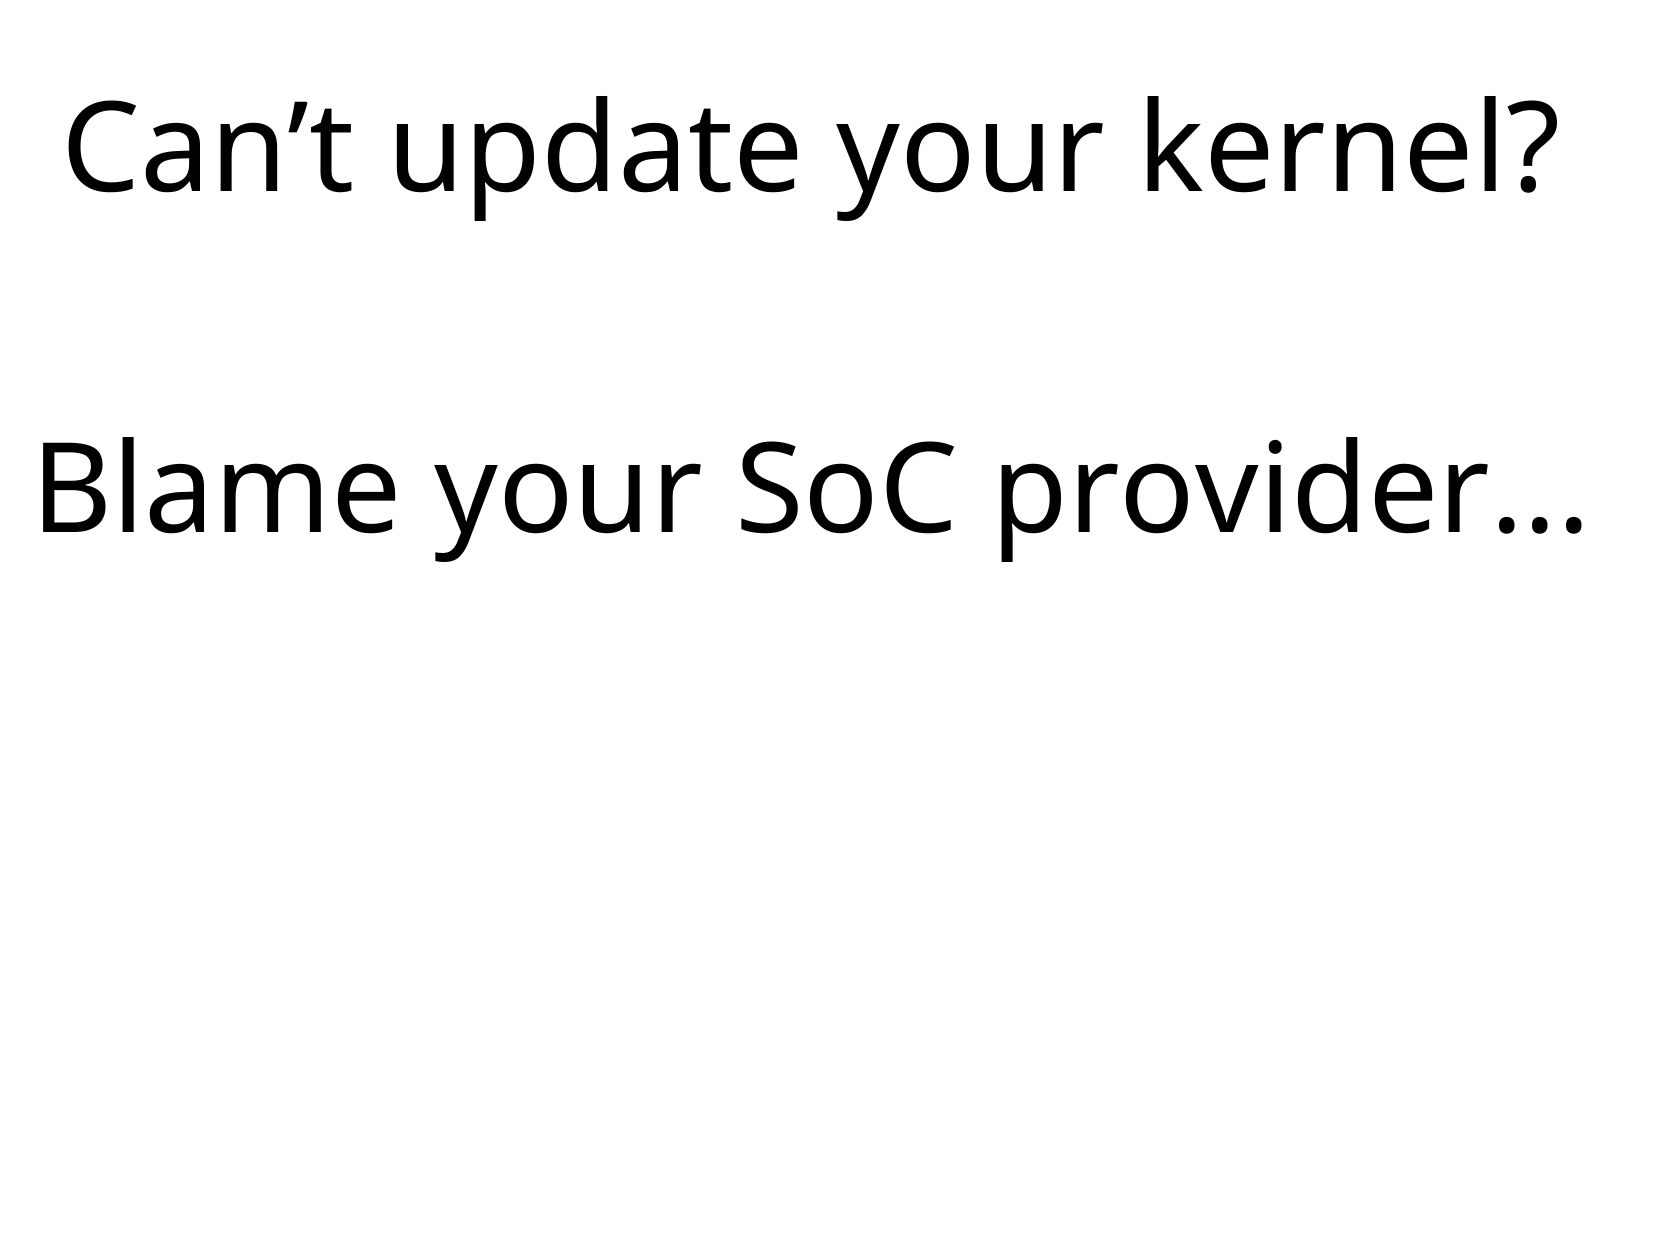

Can’t update your kernel?
Blame your SoC provider...
2.6.20 to 2.6.24-rc8